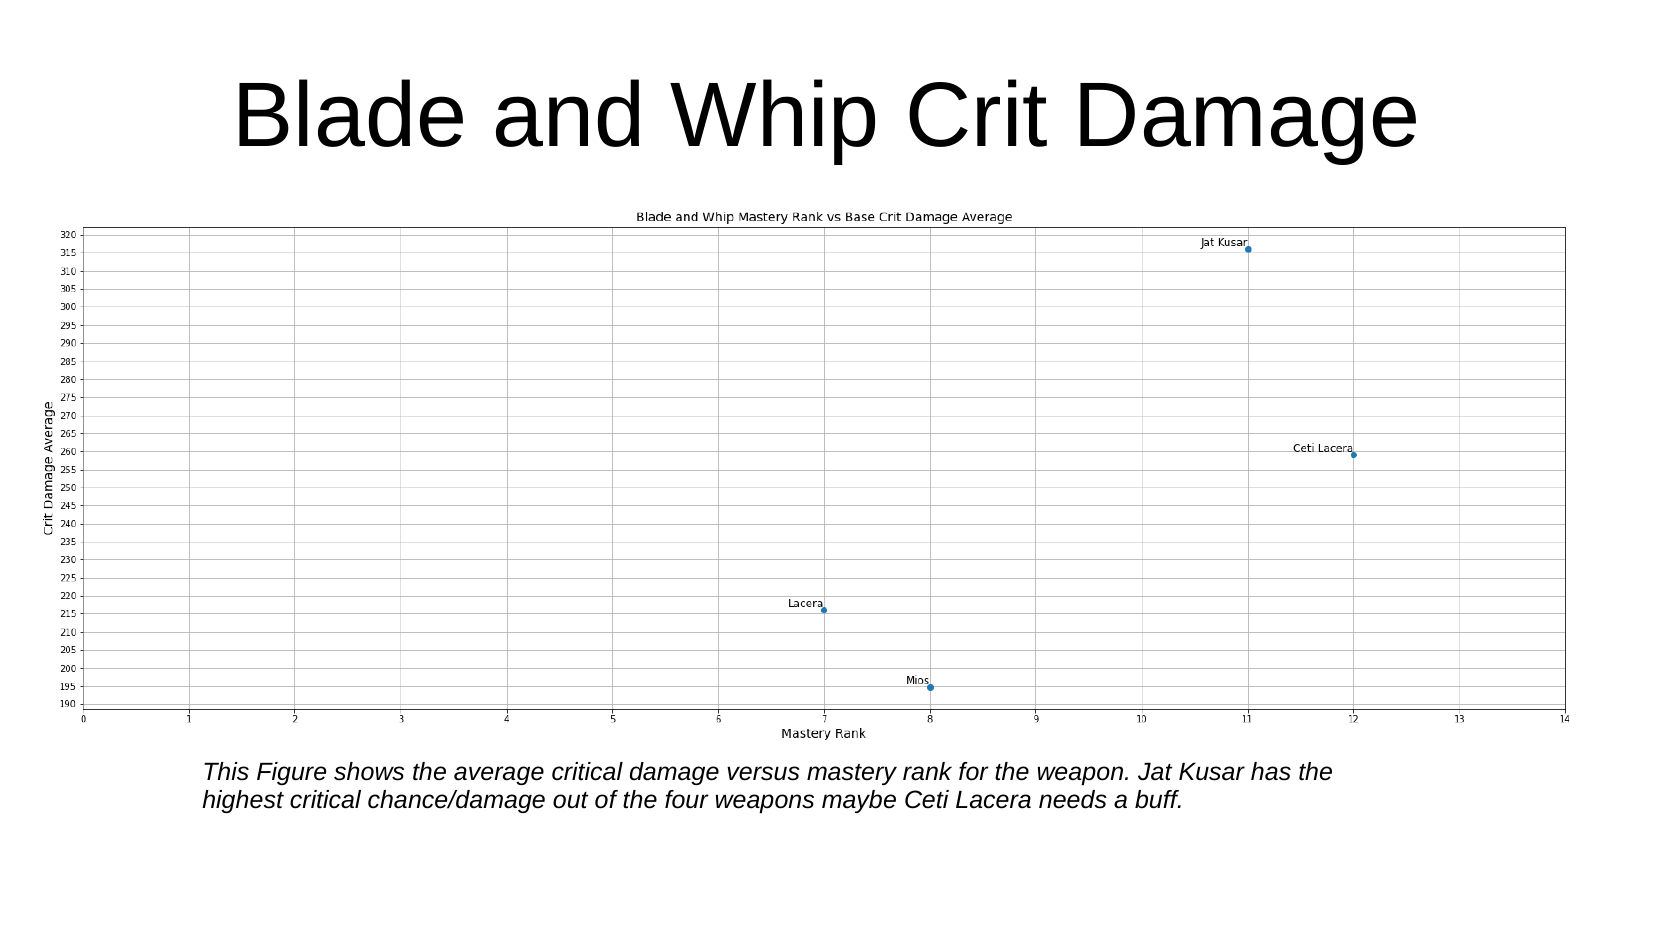

# Blade and Whip Crit Damage
This Figure shows the average critical damage versus mastery rank for the weapon. Jat Kusar has the highest critical chance/damage out of the four weapons maybe Ceti Lacera needs a buff.